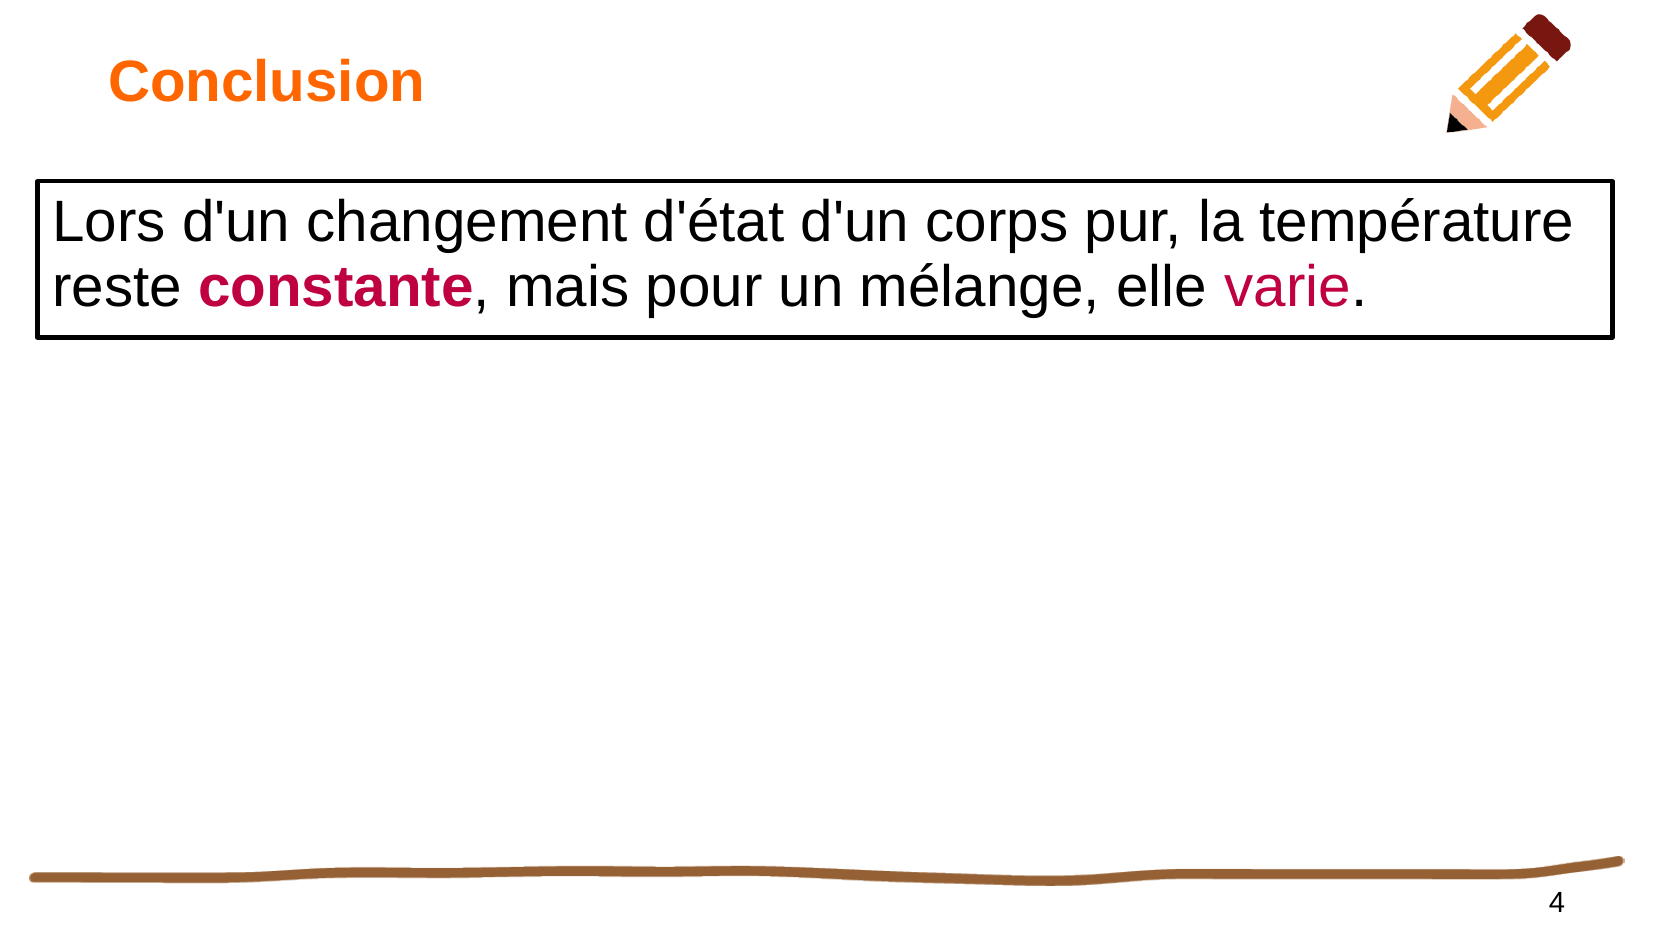

# Conclusion
Lors d'un changement d'état d'un corps pur, la température reste constante, mais pour un mélange, elle varie.
4